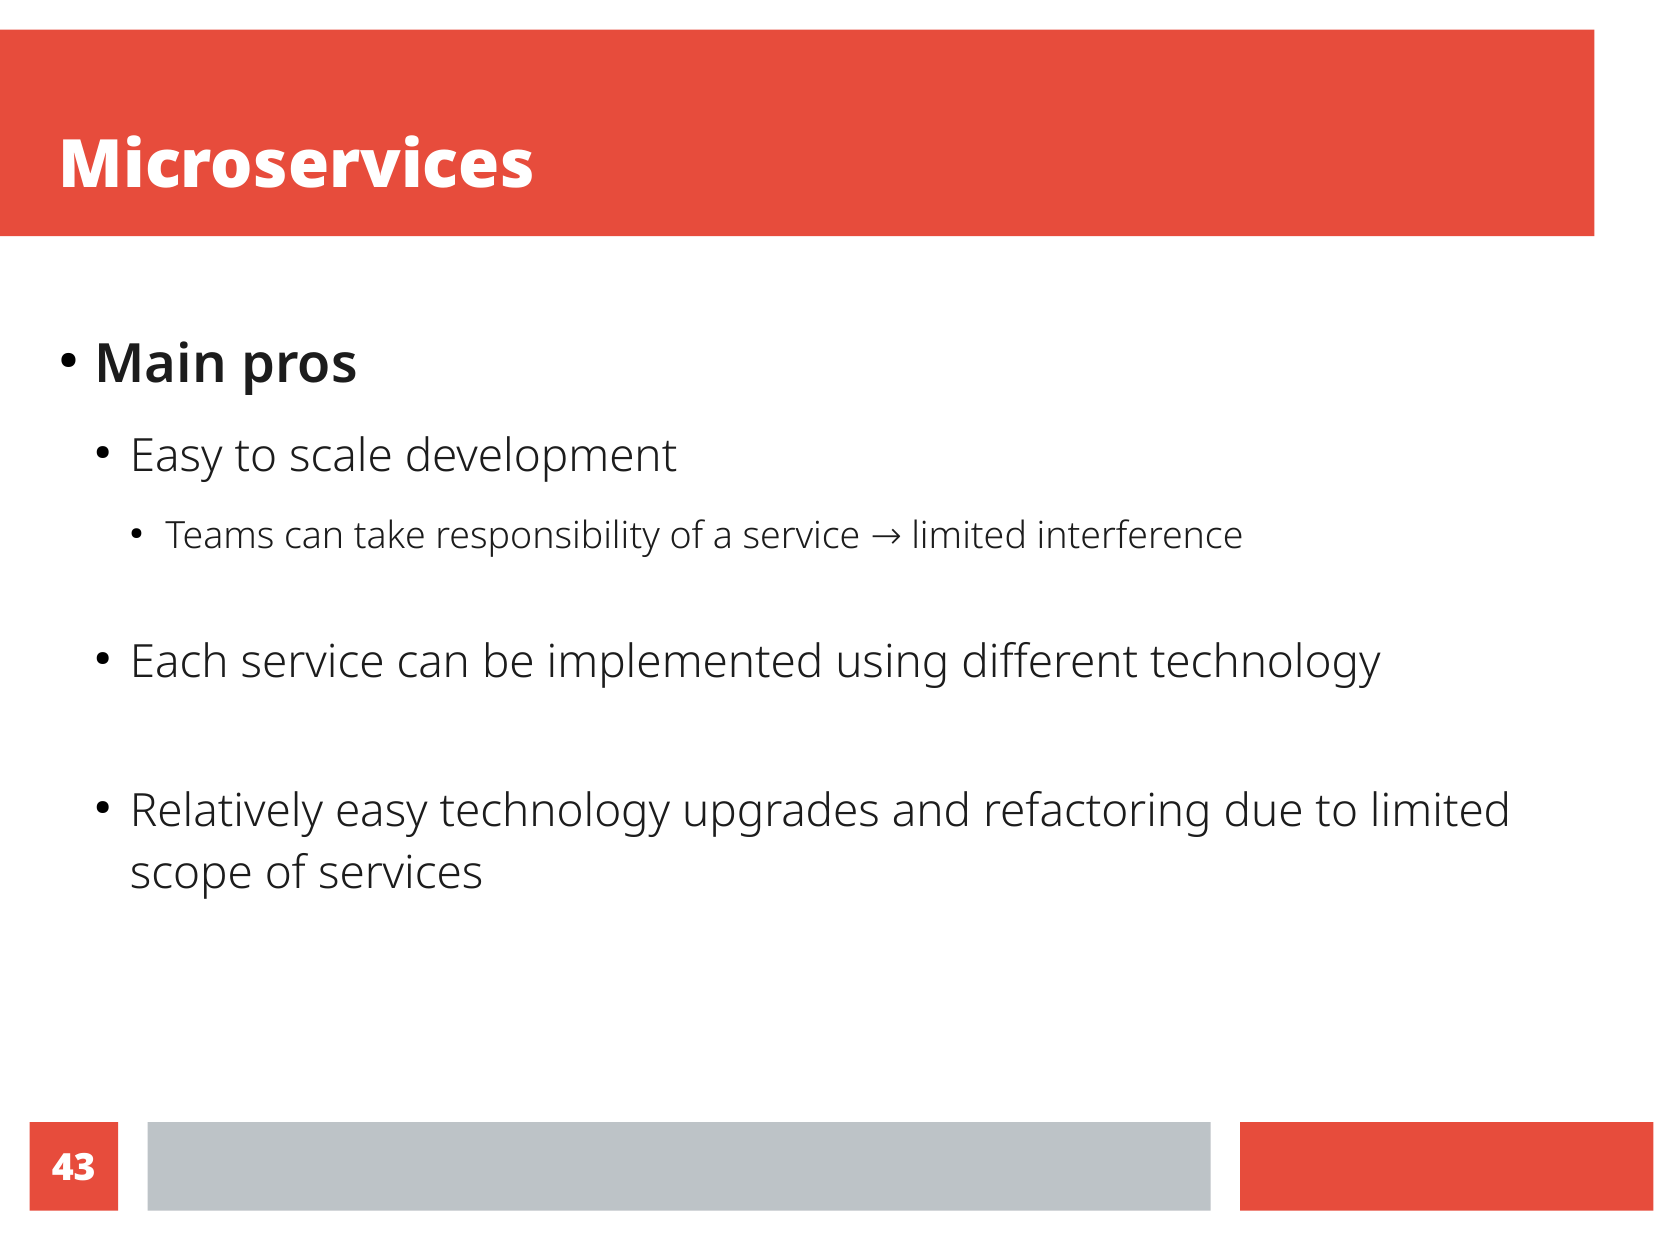

# Microservices
Main pros
Easy to scale development
Teams can take responsibility of a service → limited interference
Each service can be implemented using different technology
Relatively easy technology upgrades and refactoring due to limited scope of services
43